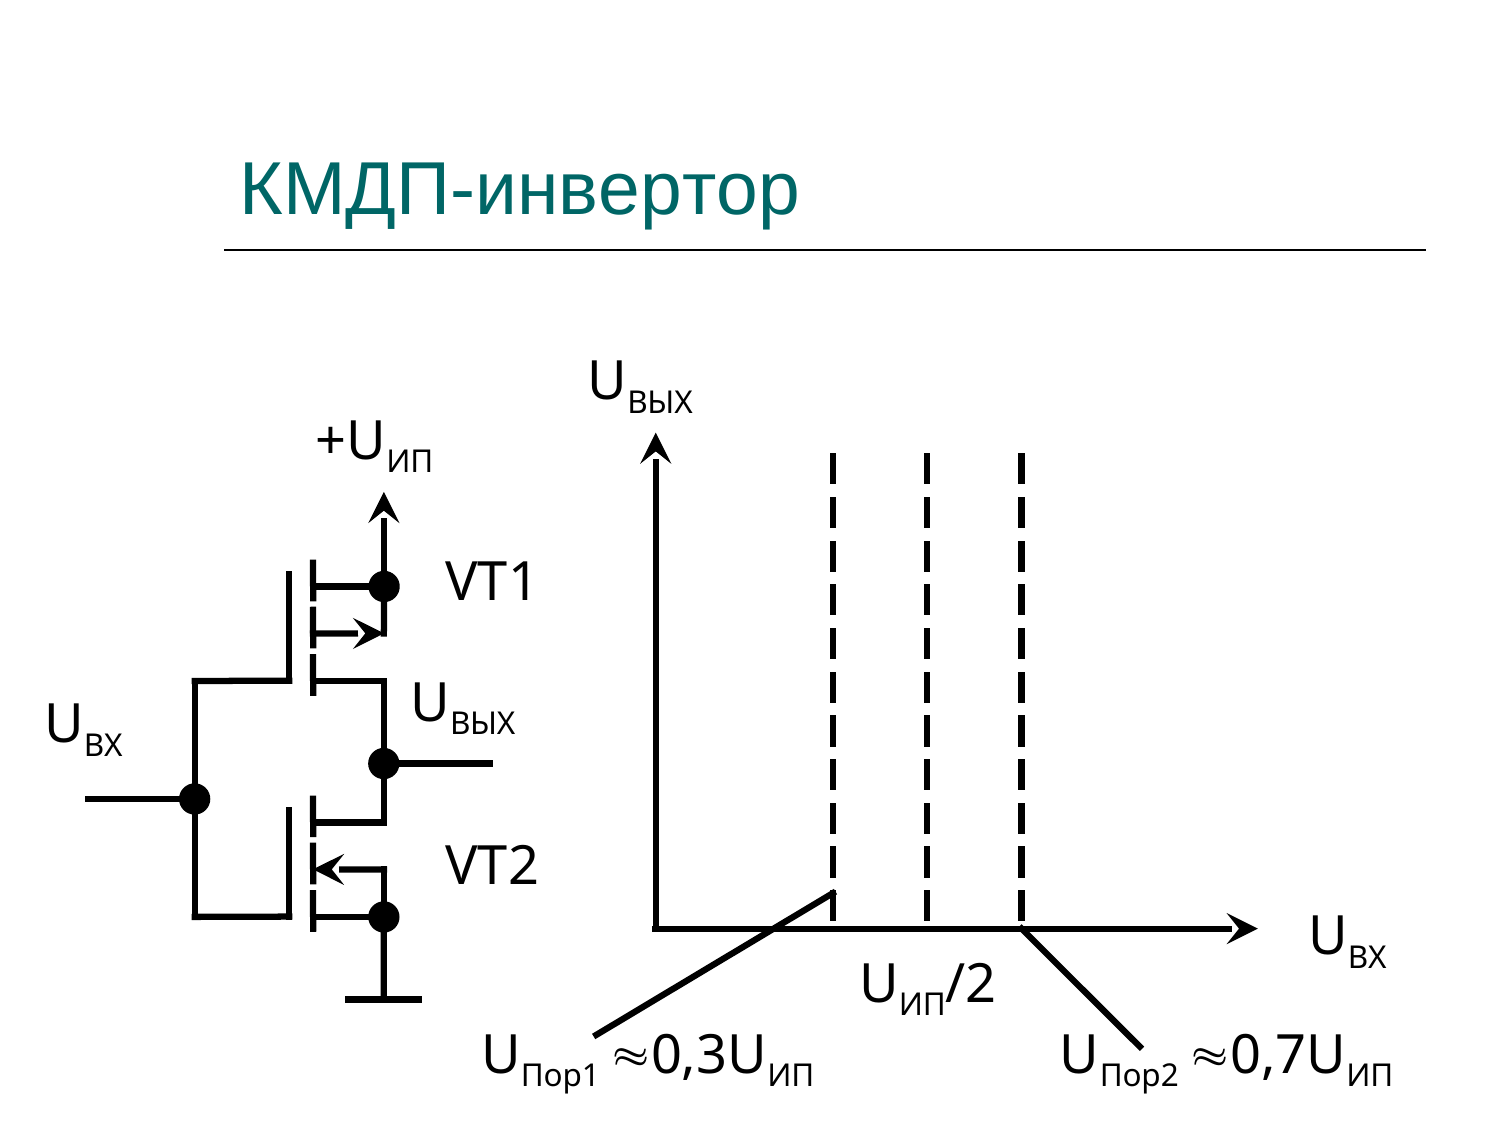

# КМДП-инвертор
UВЫХ
+UИП
VT1
UВЫХ
UВХ
VT2
UВХ
UИП/2
UПор1 0,3UИП
UПор2 0,7UИП